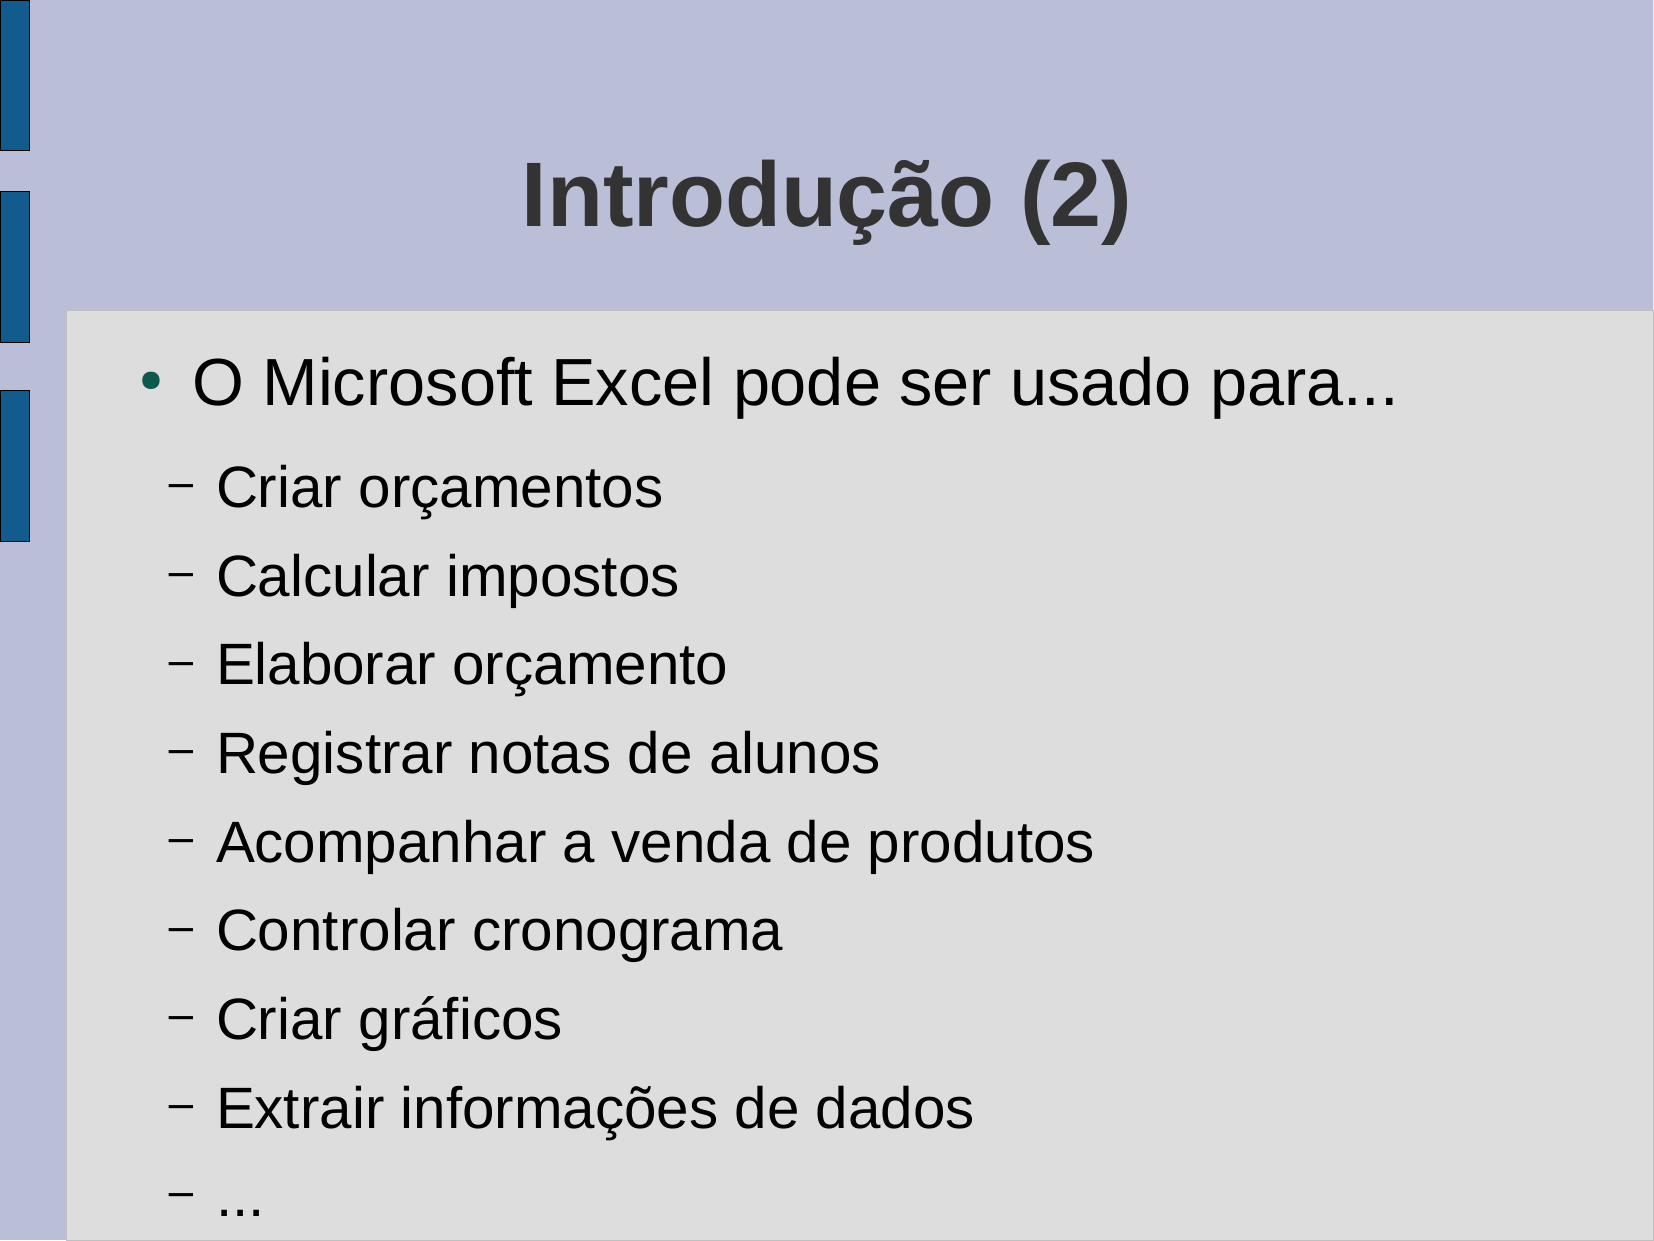

# Introdução (2)
O Microsoft Excel pode ser usado para...
Criar orçamentos
Calcular impostos
Elaborar orçamento
Registrar notas de alunos
Acompanhar a venda de produtos
Controlar cronograma
Criar gráficos
Extrair informações de dados
...